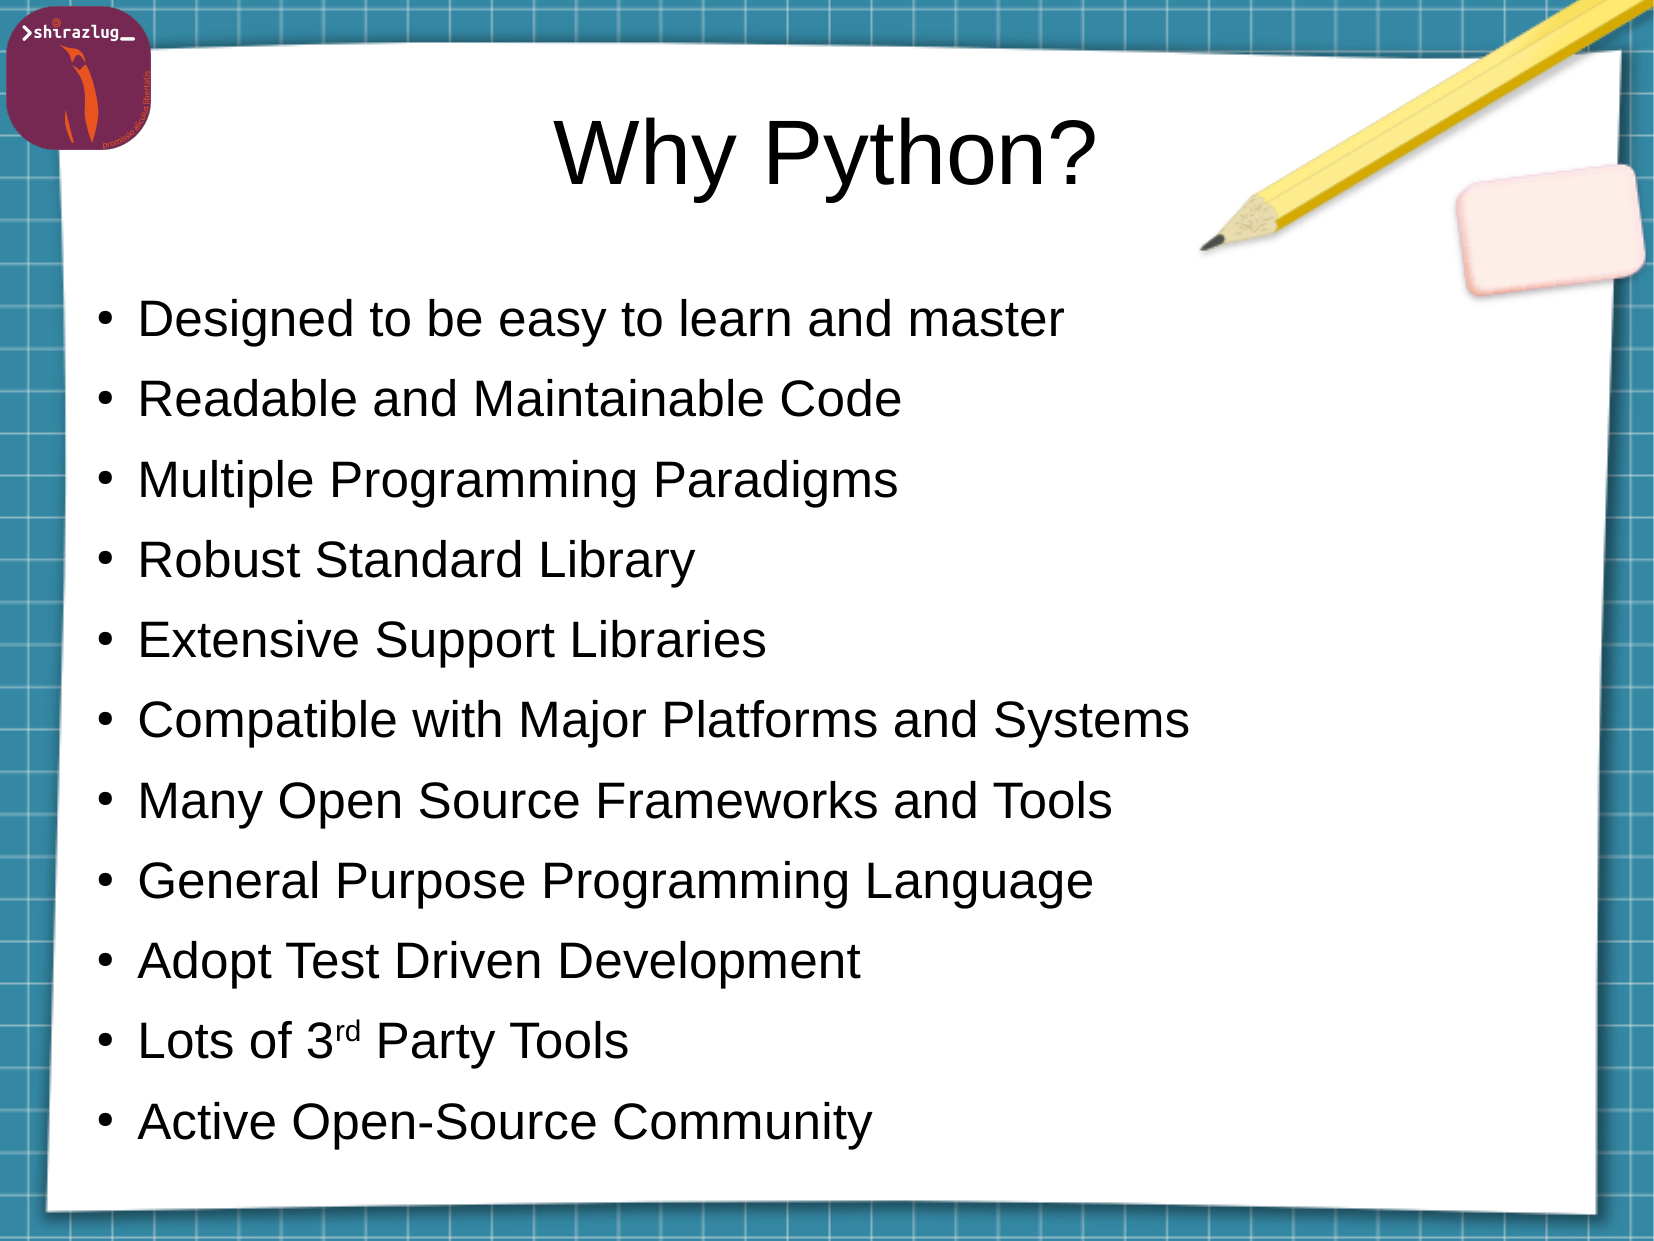

# Why Python?
Designed to be easy to learn and master
Readable and Maintainable Code
Multiple Programming Paradigms
Robust Standard Library
Extensive Support Libraries
Compatible with Major Platforms and Systems
Many Open Source Frameworks and Tools
General Purpose Programming Language
Adopt Test Driven Development
Lots of 3rd Party Tools
Active Open-Source Community